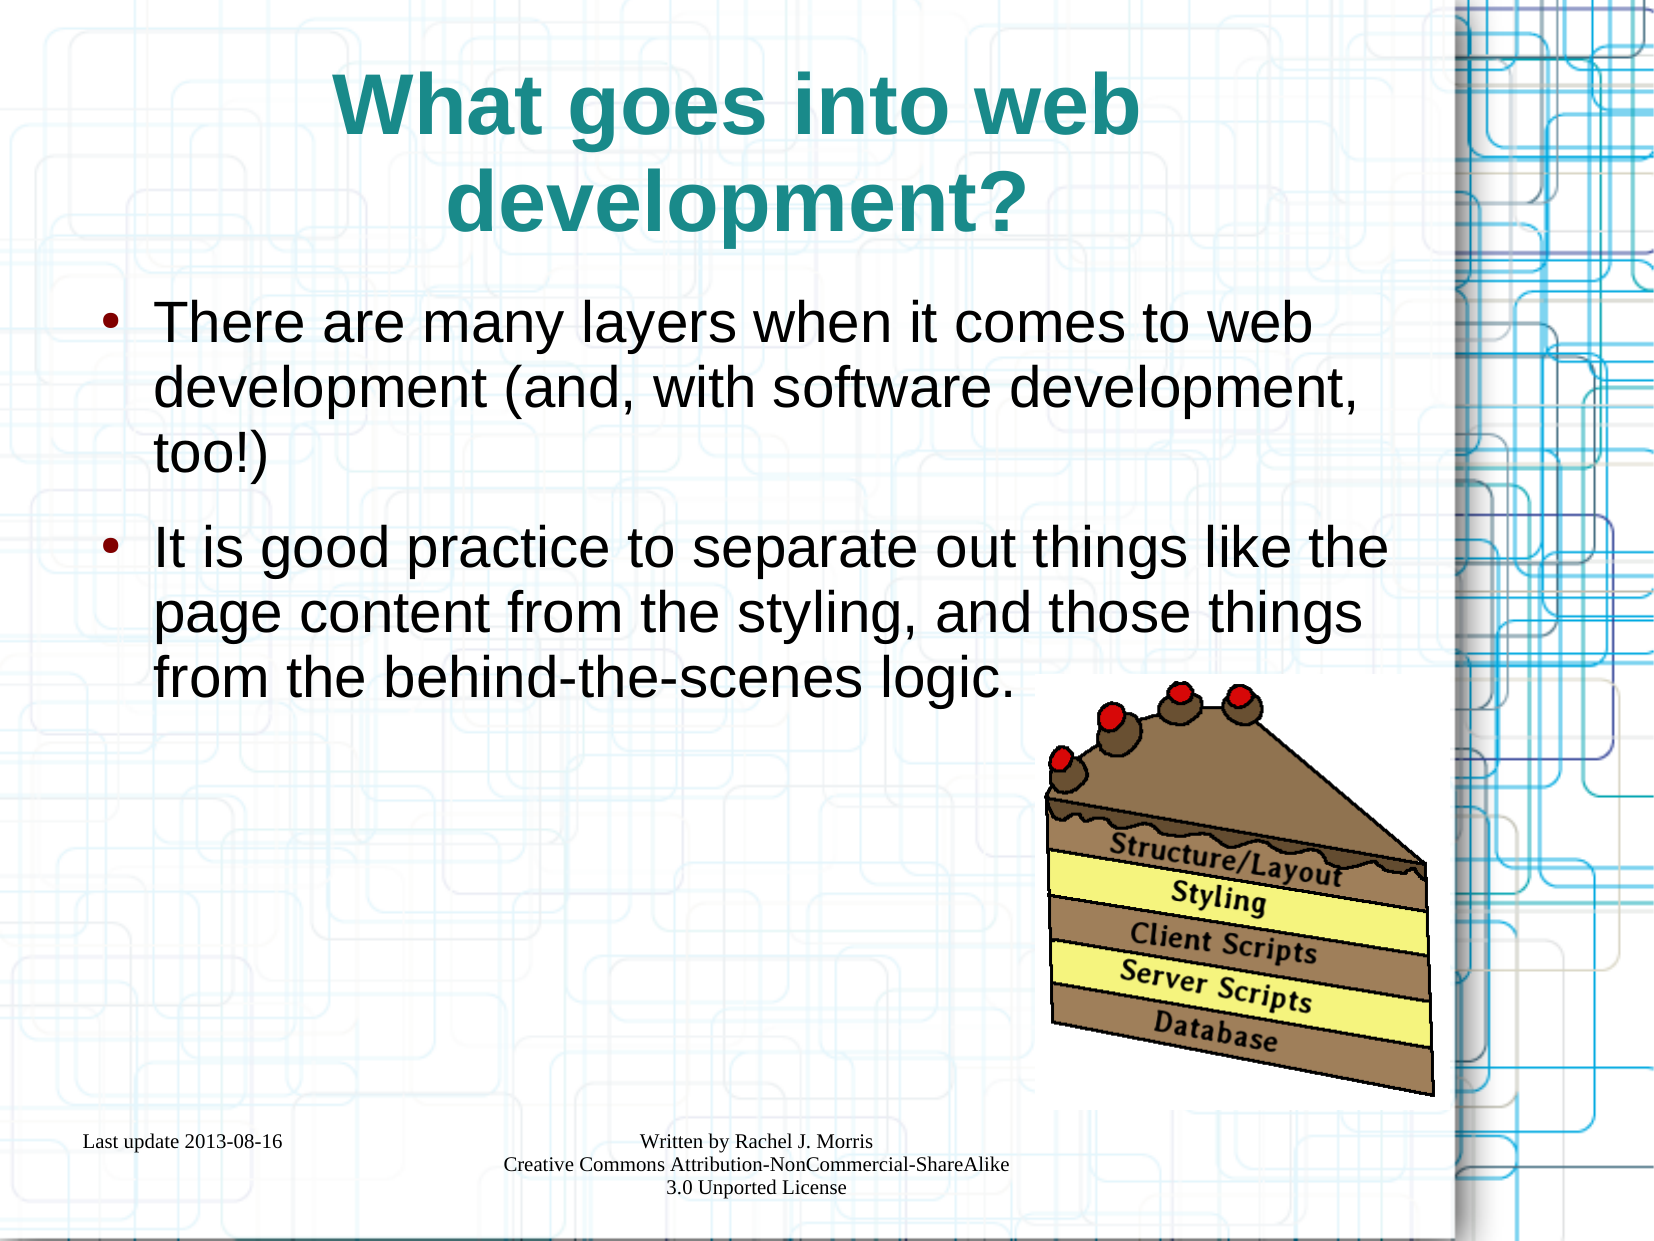

# What goes into web development?
There are many layers when it comes to web development (and, with software development, too!)
It is good practice to separate out things like the page content from the styling, and those things from the behind-the-scenes logic.